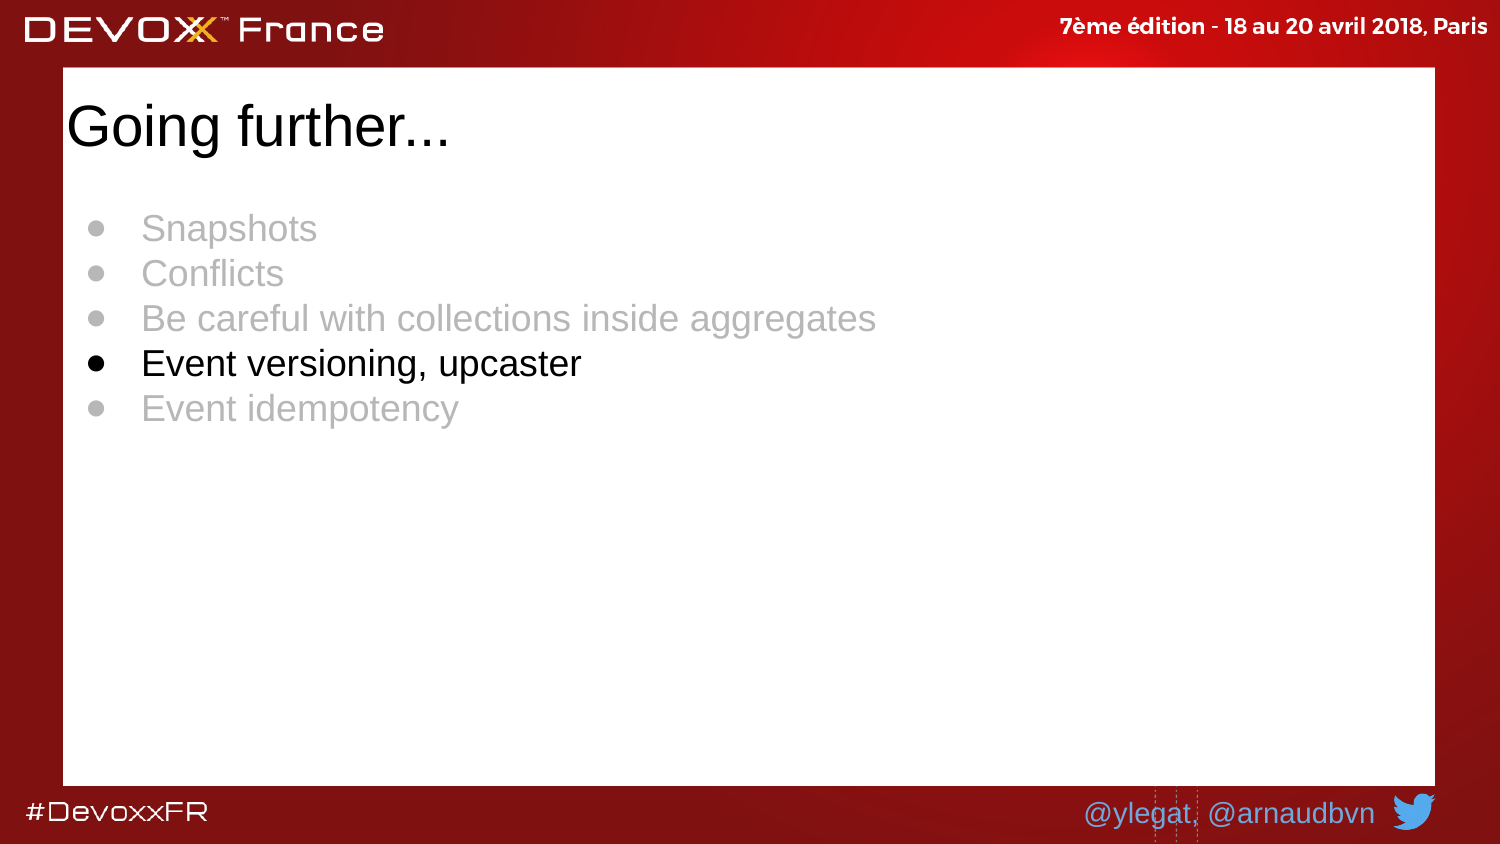

# Going further...
Snapshots
Conflicts
Be careful with collections inside aggregates
Event versioning, upcaster
Event idempotency
@ylegat, @arnaudbvn